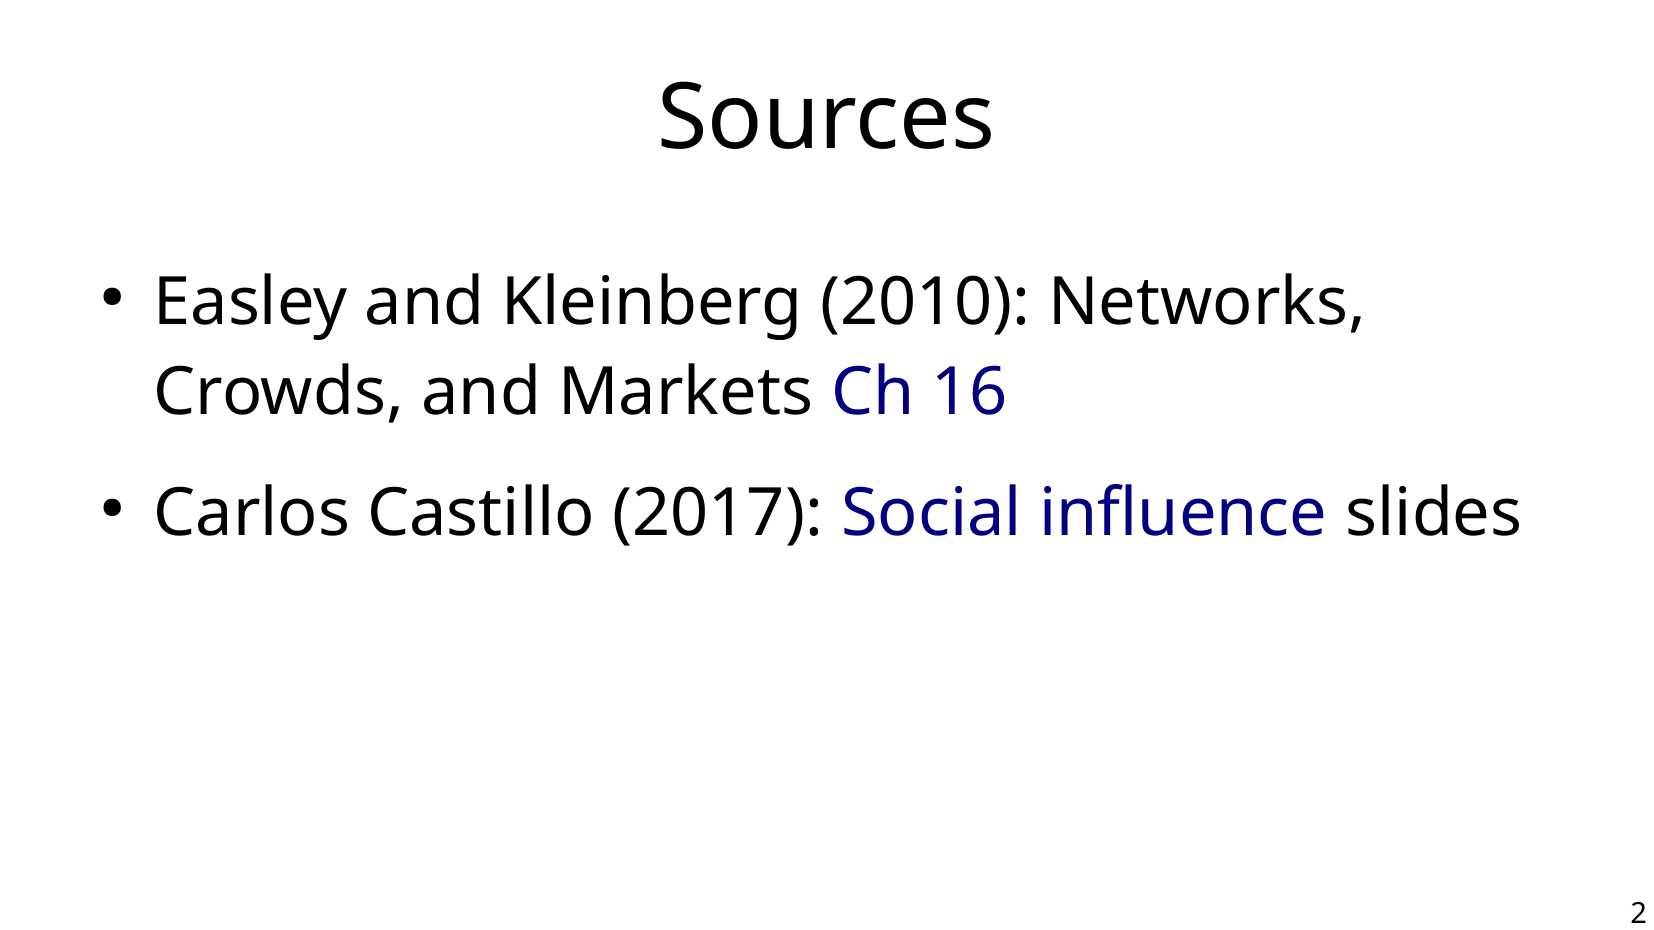

# Sources
Easley and Kleinberg (2010): Networks, Crowds, and Markets Ch 16
Carlos Castillo (2017): Social influence slides
2